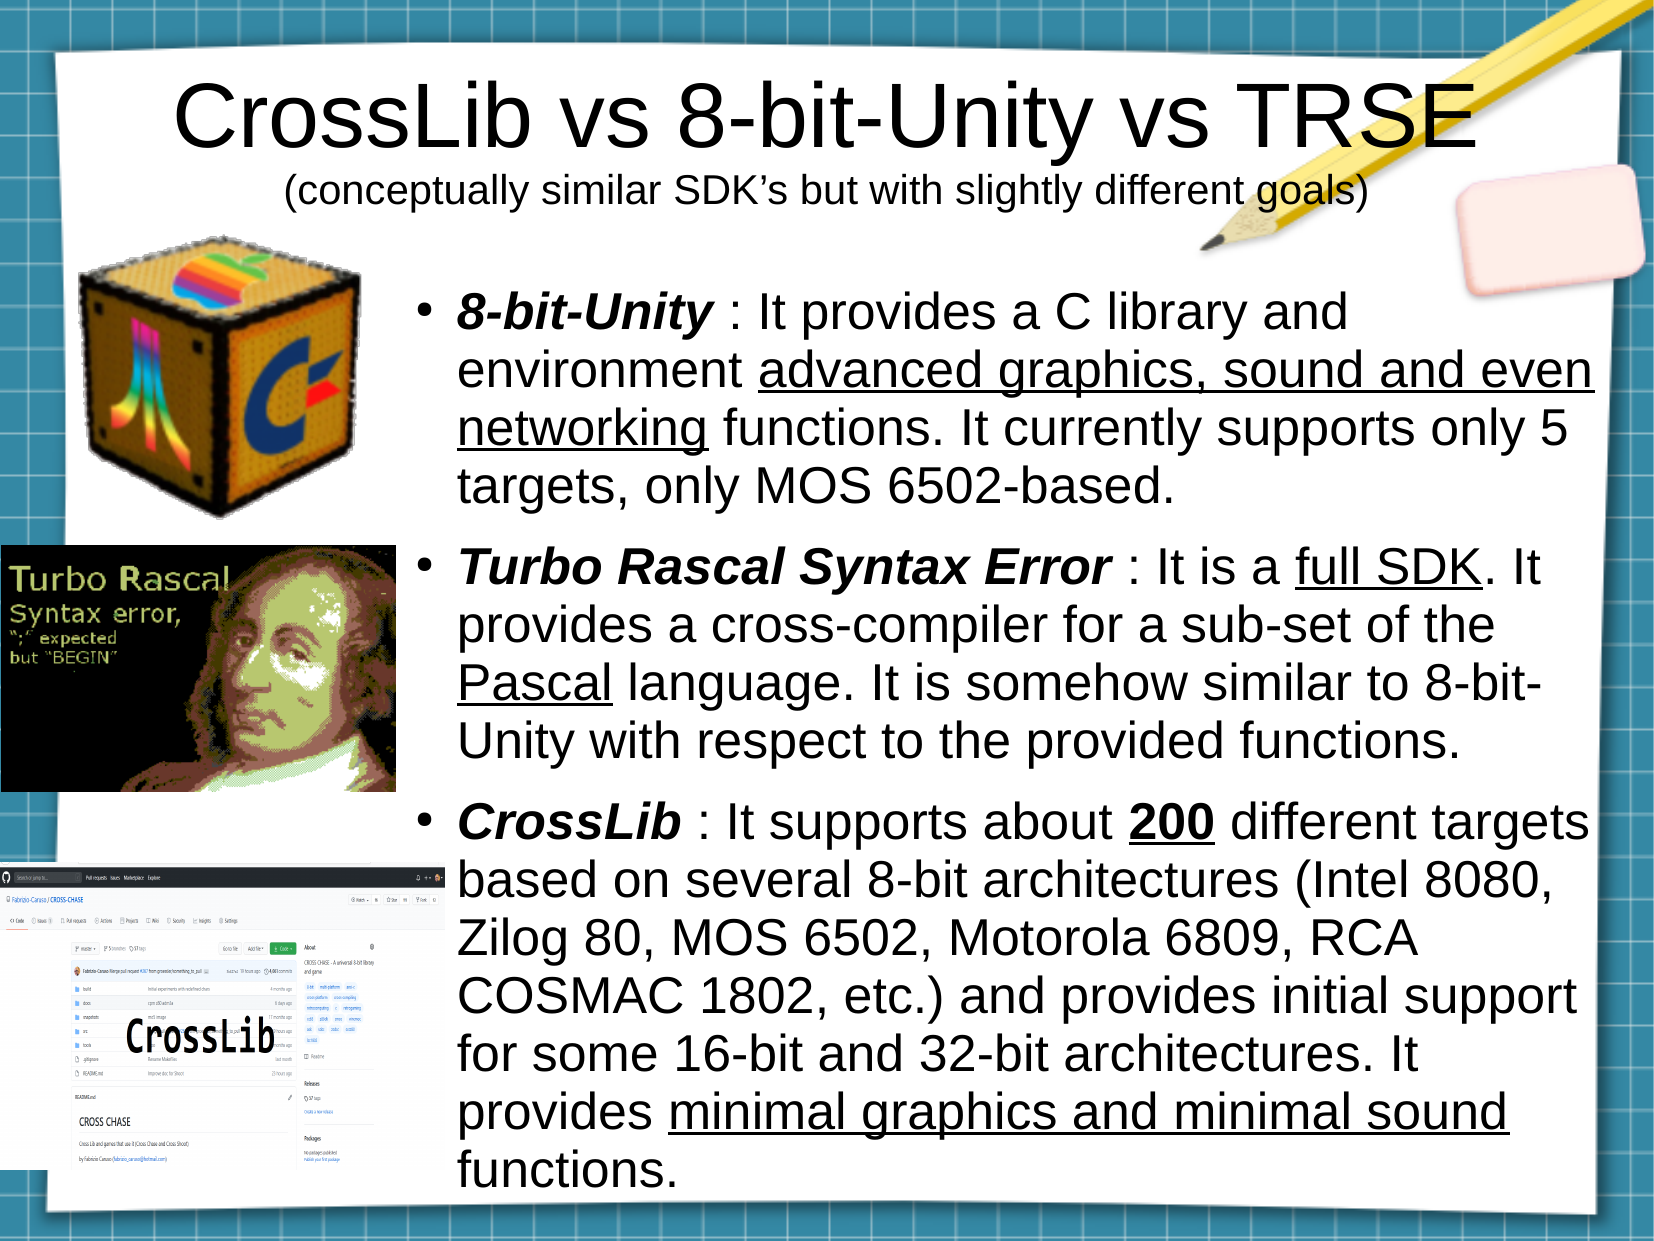

# CrossLib vs 8-bit-Unity vs TRSE (conceptually similar SDK’s but with slightly different goals)
8-bit-Unity : It provides a C library and environment advanced graphics, sound and even networking functions. It currently supports only 5 targets, only MOS 6502-based.
Turbo Rascal Syntax Error : It is a full SDK. It provides a cross-compiler for a sub-set of the Pascal language. It is somehow similar to 8-bit-Unity with respect to the provided functions.
CrossLib : It supports about 200 different targets based on several 8-bit architectures (Intel 8080, Zilog 80, MOS 6502, Motorola 6809, RCA COSMAC 1802, etc.) and provides initial support for some 16-bit and 32-bit architectures. It provides minimal graphics and minimal sound functions.